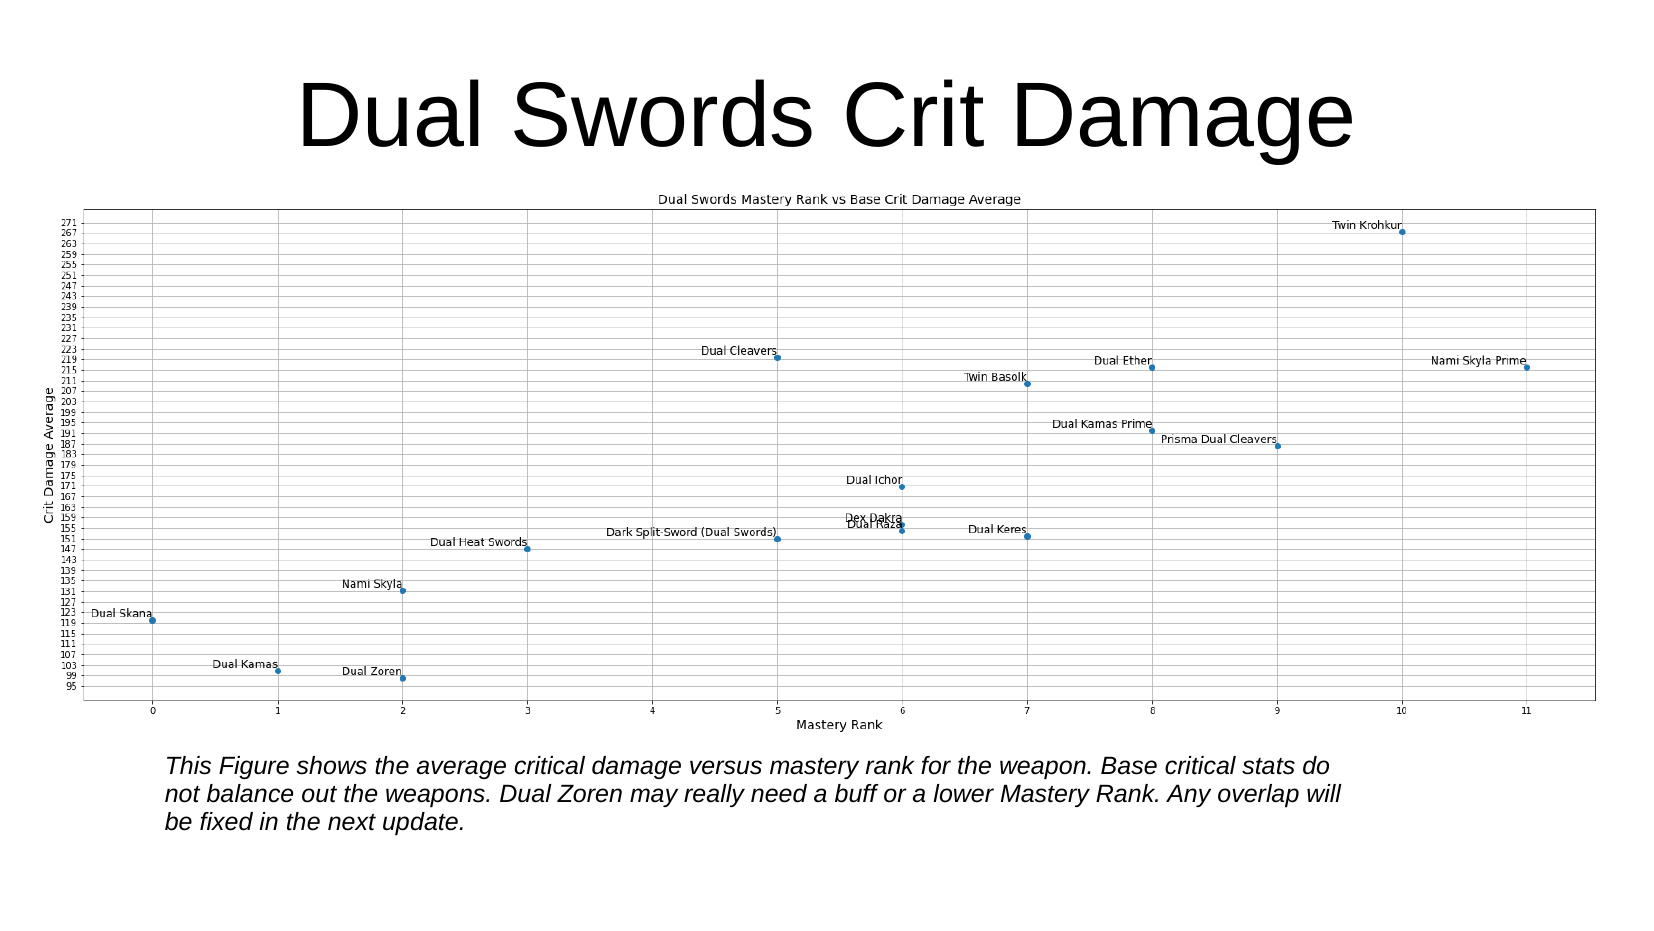

# Dual Swords Crit Damage
This Figure shows the average critical damage versus mastery rank for the weapon. Base critical stats do not balance out the weapons. Dual Zoren may really need a buff or a lower Mastery Rank. Any overlap will be fixed in the next update.